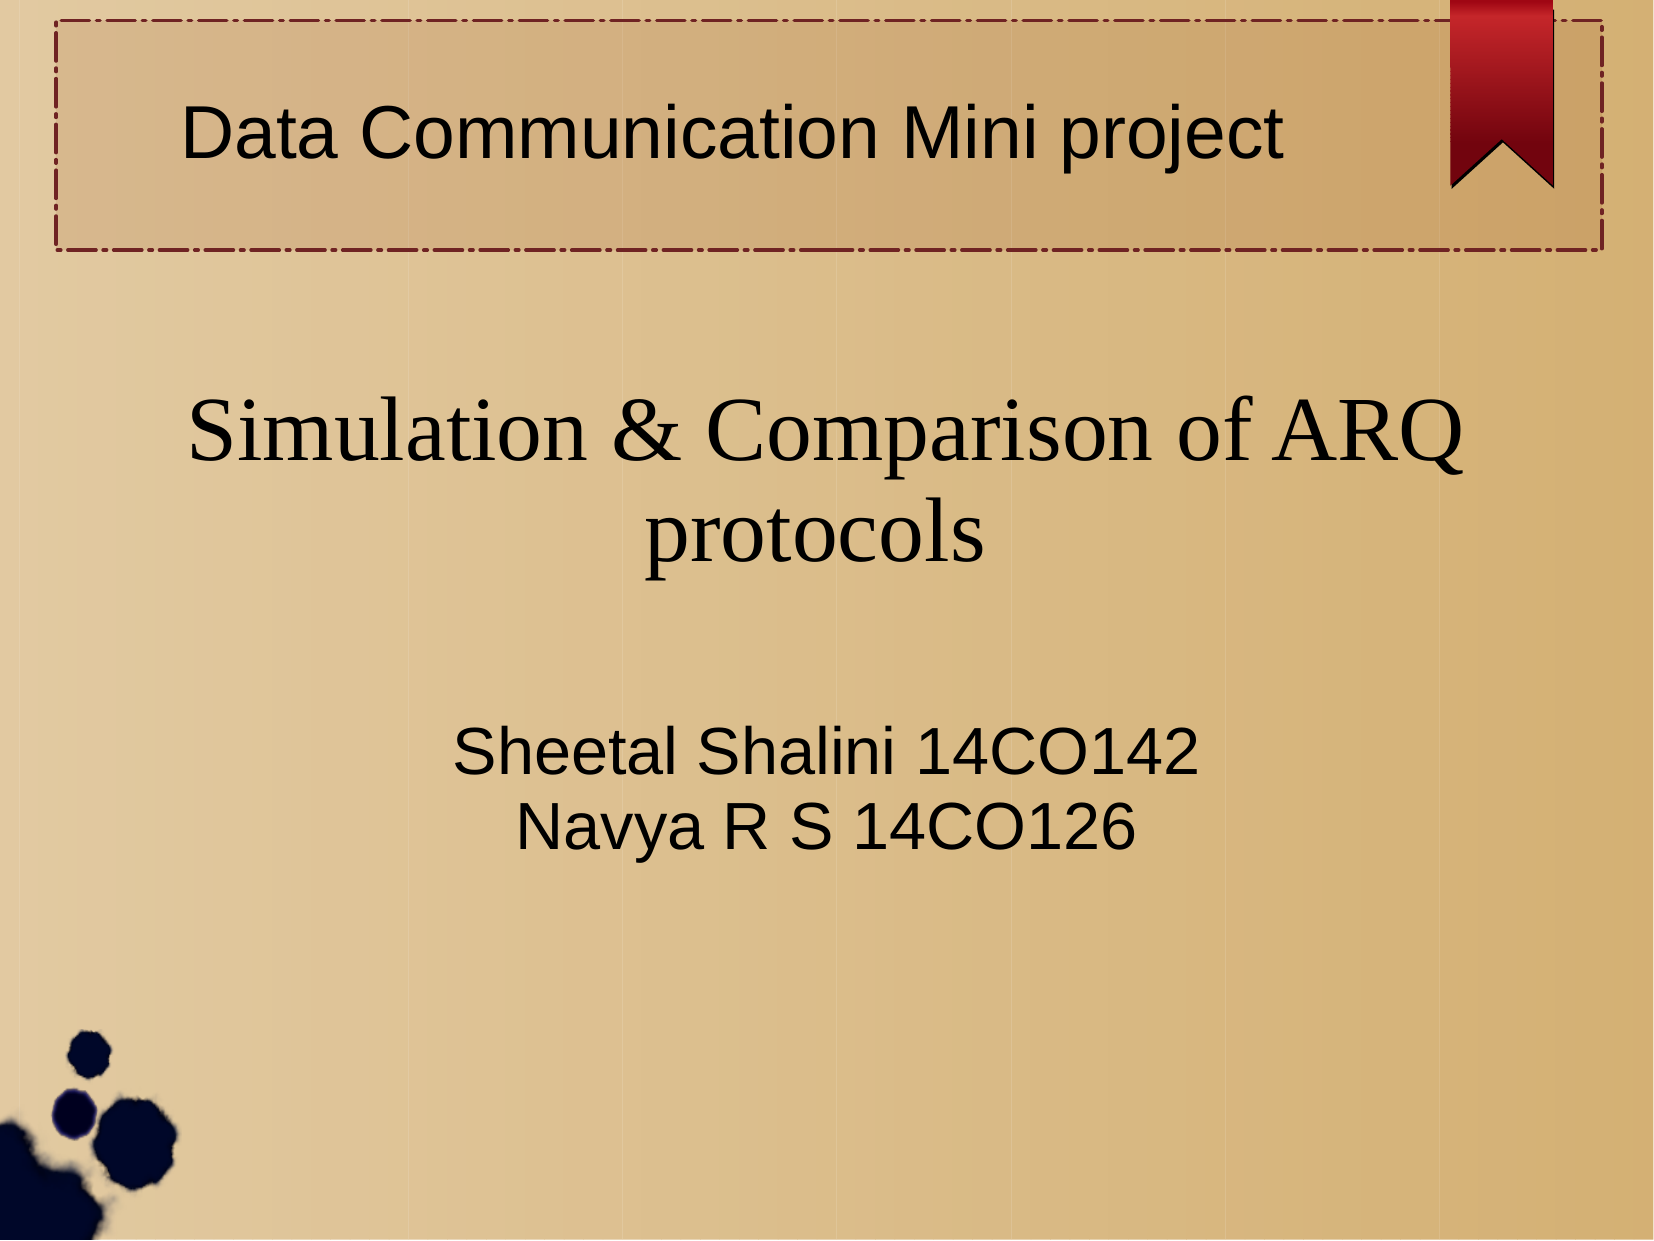

Sheetal Shalini 14CO142
Navya R S 14CO126
Data Communication Mini project
# Simulation & Comparison of ARQ protocols